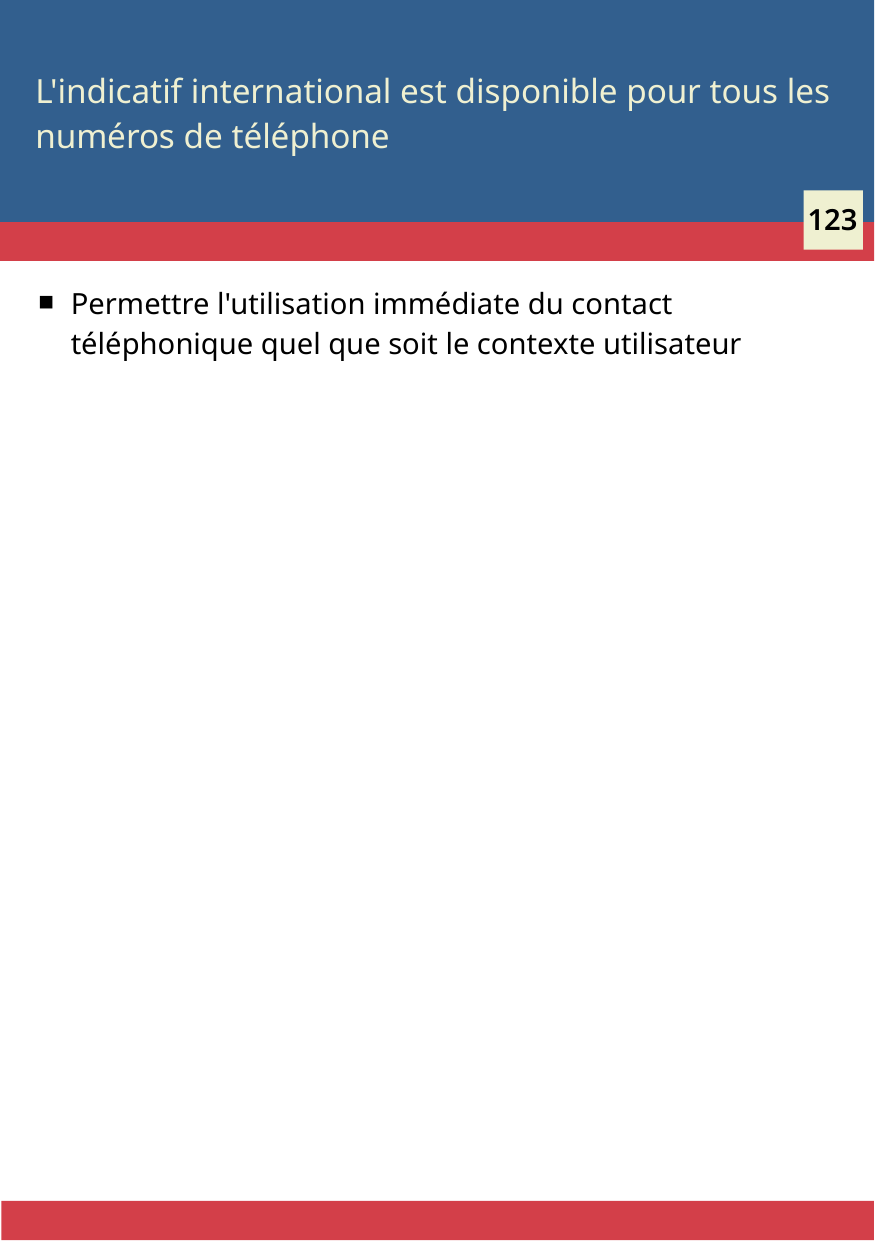

# L'indicatif international est disponible pour tous les numéros de téléphone
123
Permettre l'utilisation immédiate du contact téléphonique quel que soit le contexte utilisateur